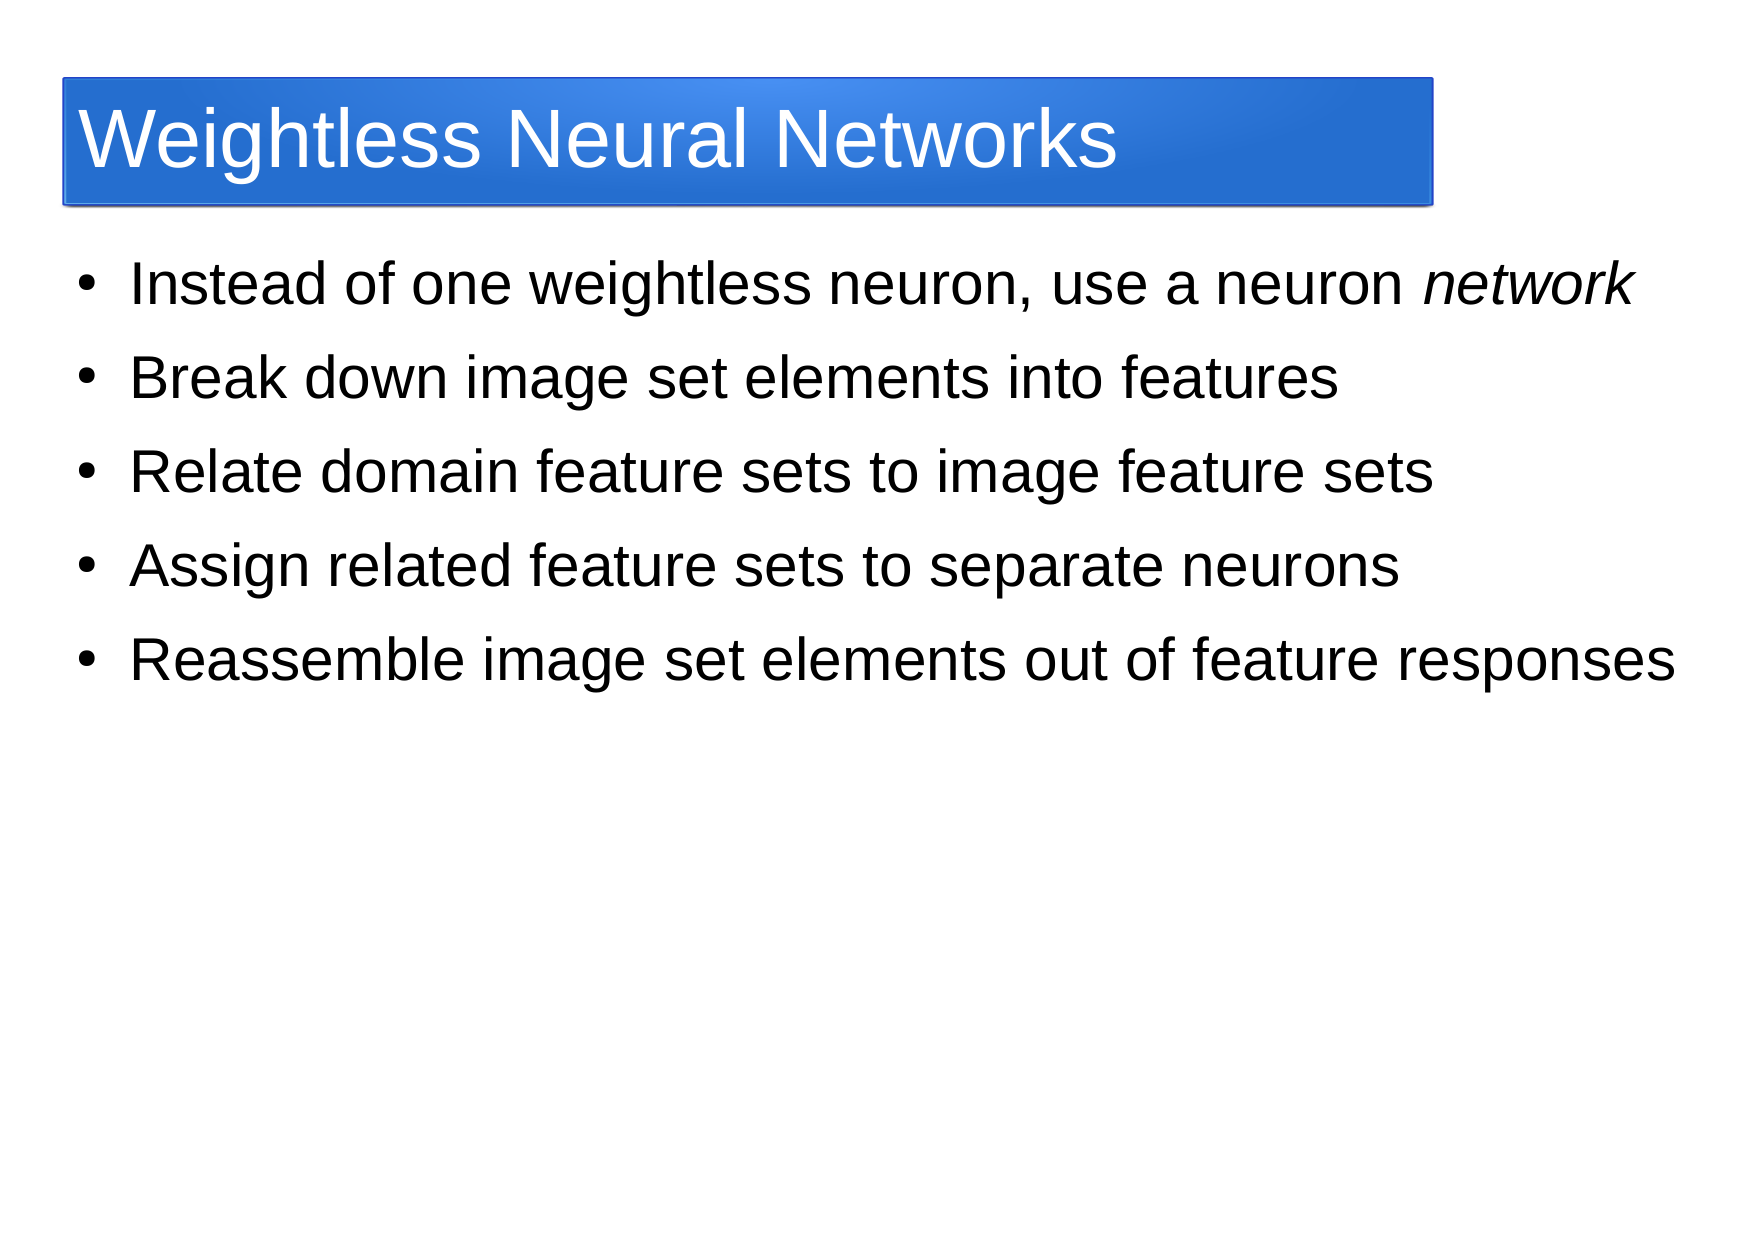

# Weightless Neural Networks
Instead of one weightless neuron, use a neuron network
Break down image set elements into features
Relate domain feature sets to image feature sets
Assign related feature sets to separate neurons
Reassemble image set elements out of feature responses